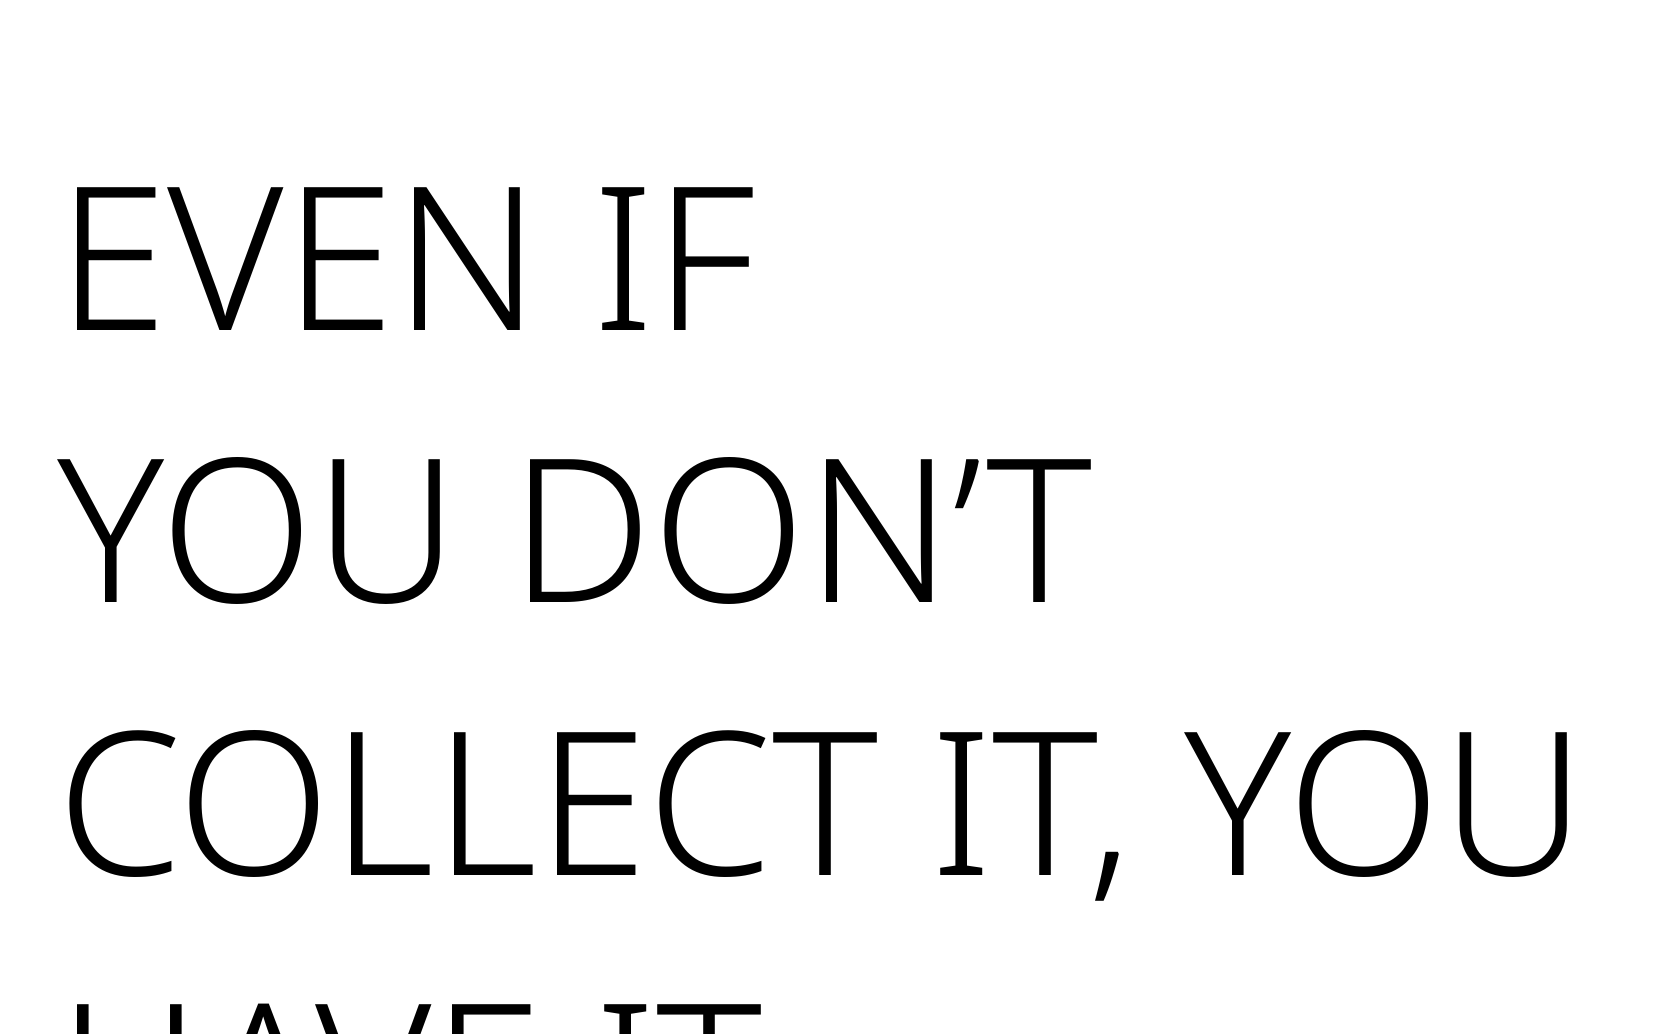

EVEN IF
YOU DON’T COLLECT IT, YOU HAVE IT